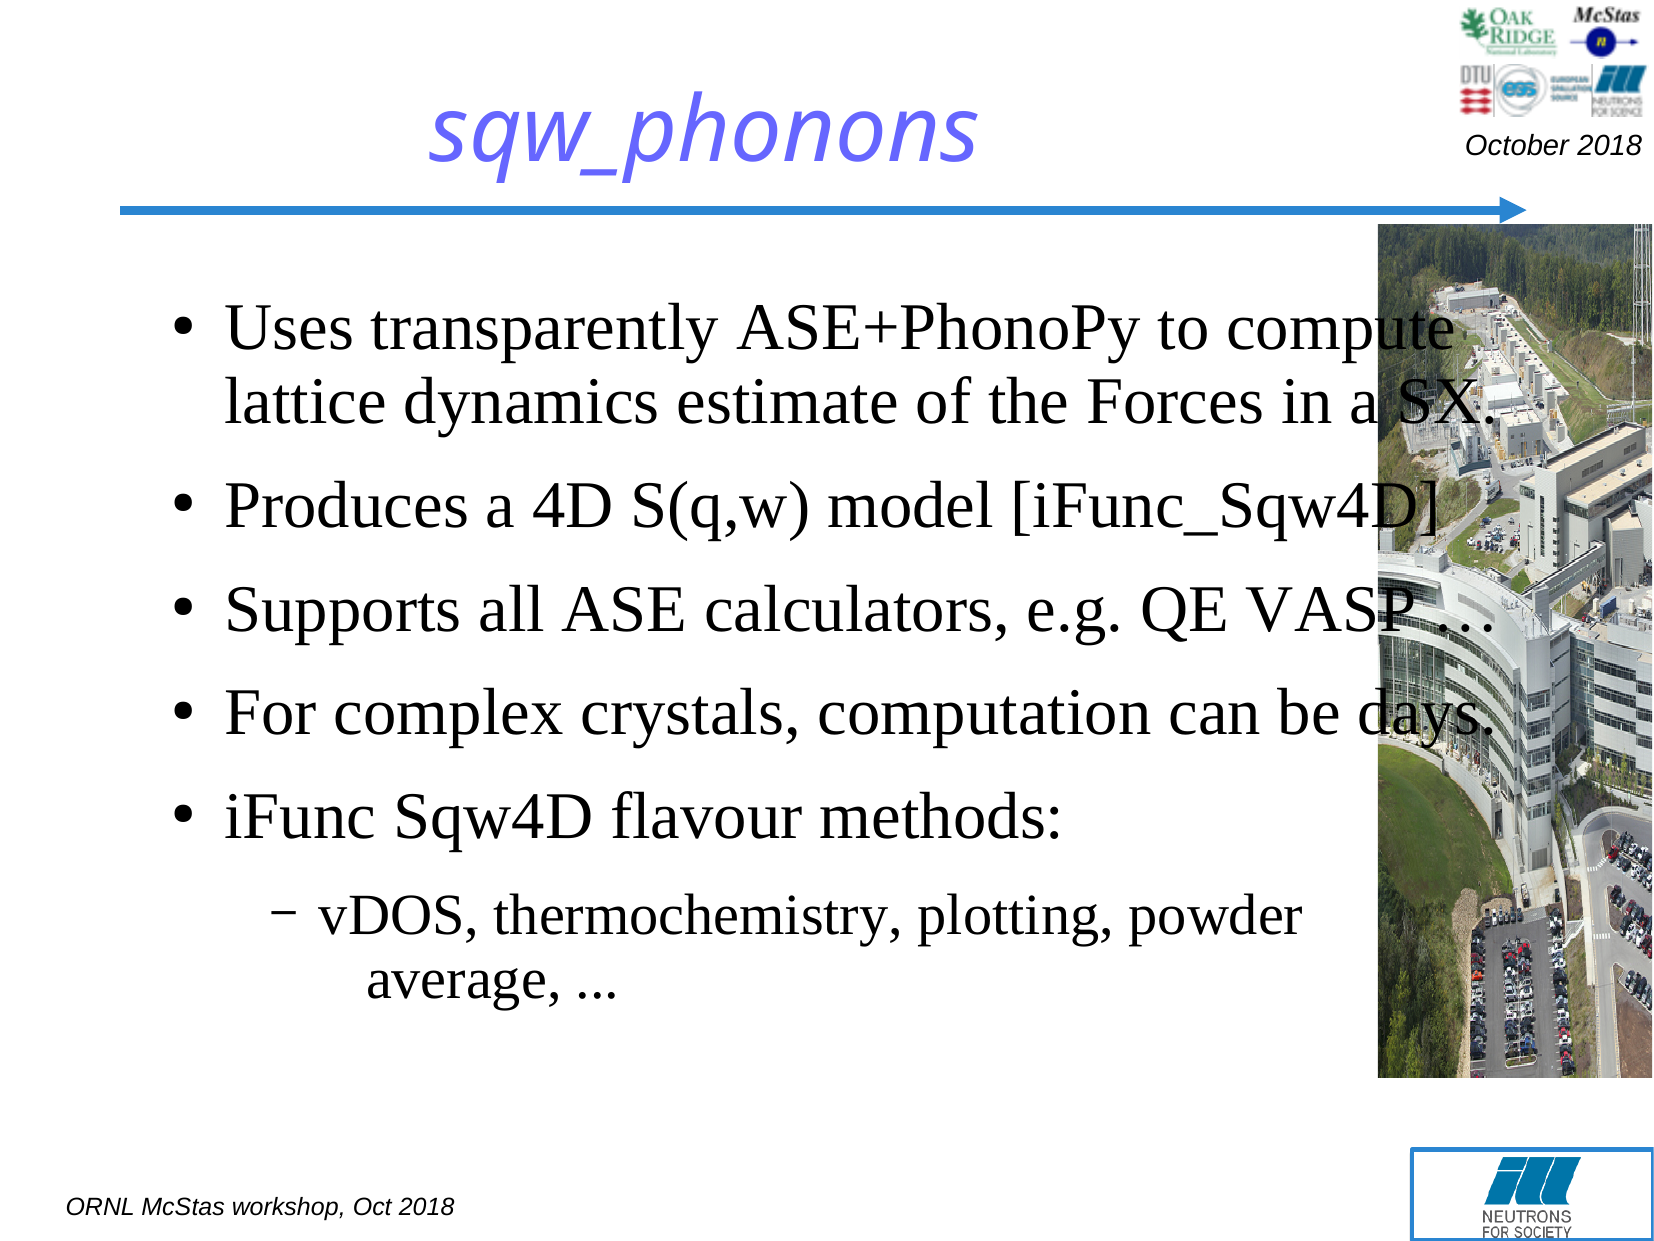

# sqw_phonons
Uses transparently ASE+PhonoPy to compute lattice dynamics estimate of the Forces in a SX.
Produces a 4D S(q,w) model [iFunc_Sqw4D]
Supports all ASE calculators, e.g. QE VASP …
For complex crystals, computation can be days.
iFunc Sqw4D flavour methods:
vDOS, thermochemistry, plotting, powder average, ...